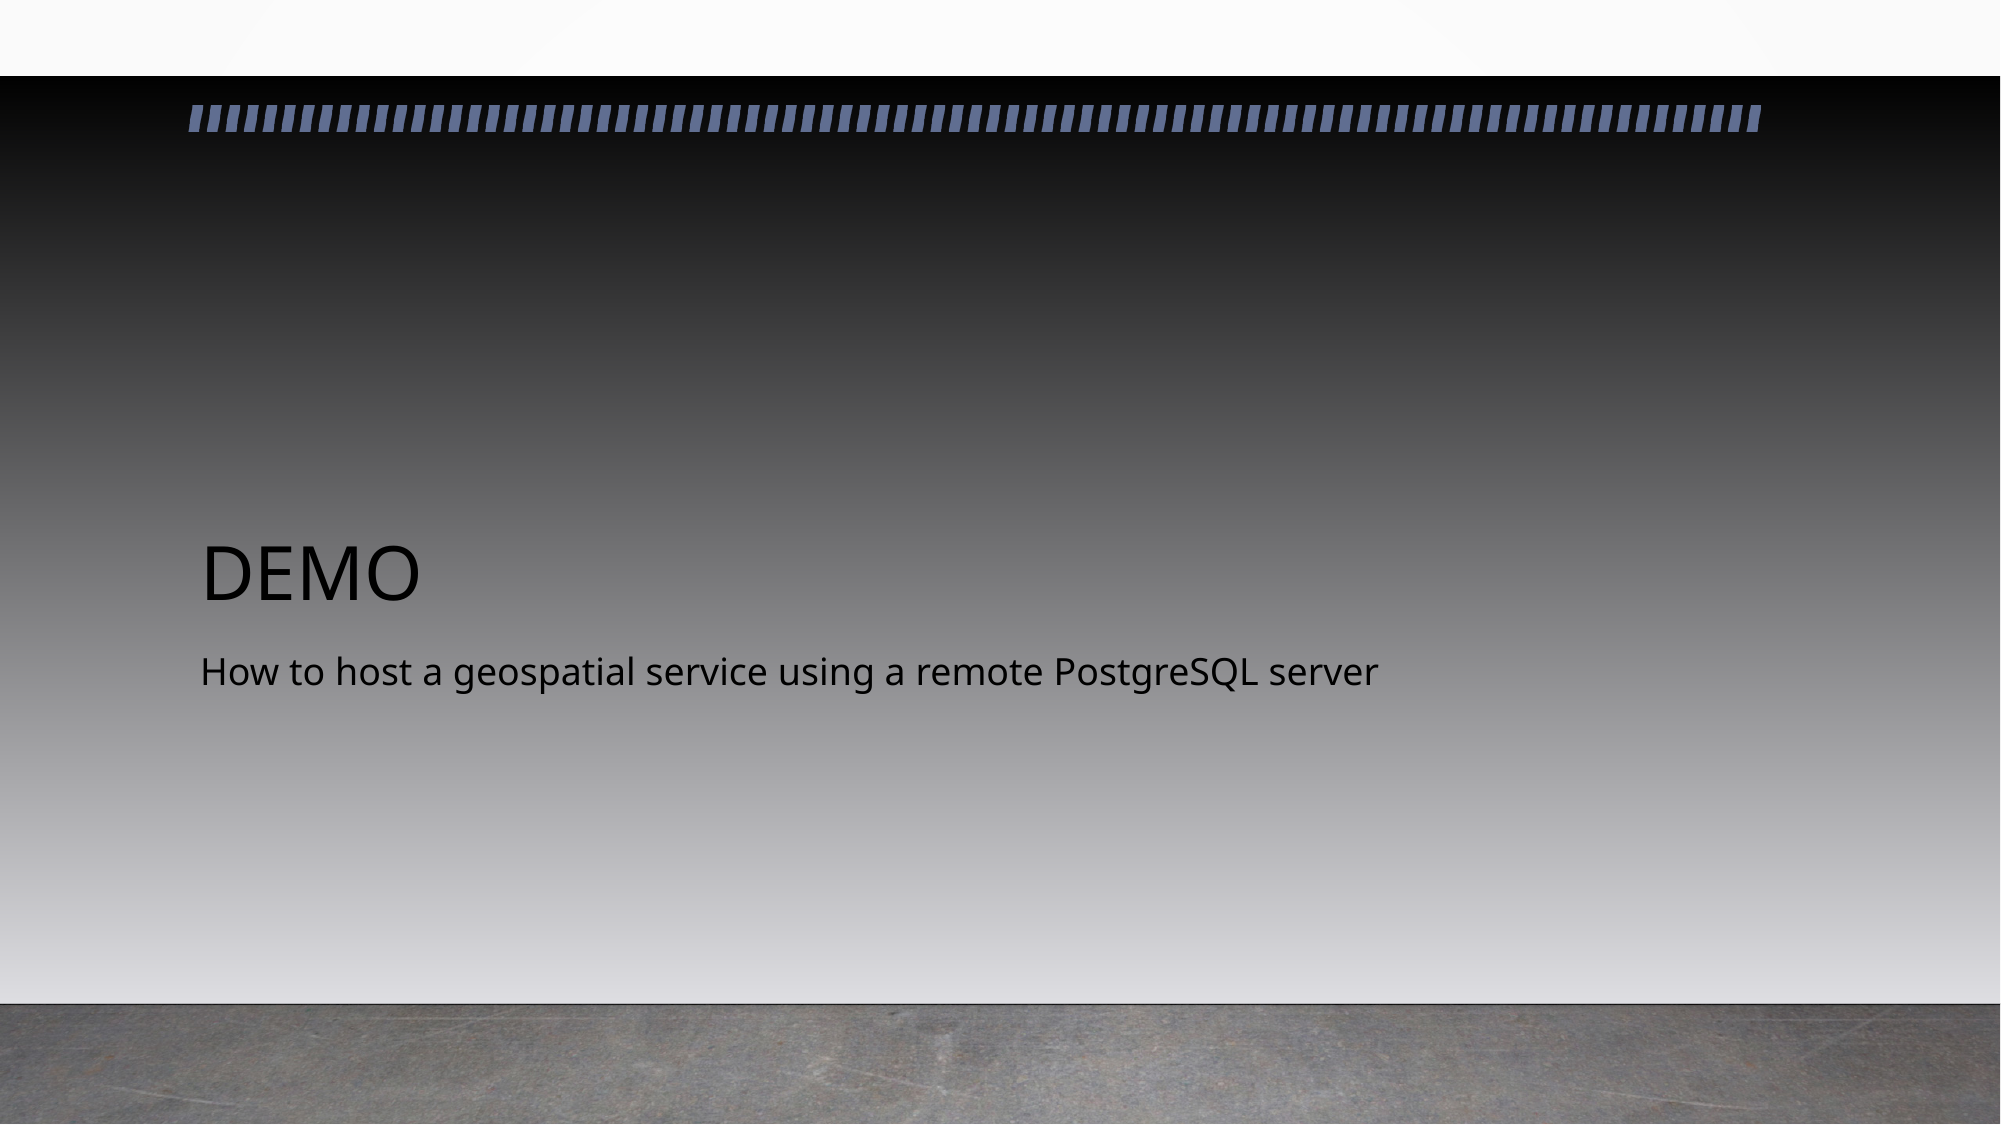

# DEMO
How to host a geospatial service using a remote PostgreSQL server